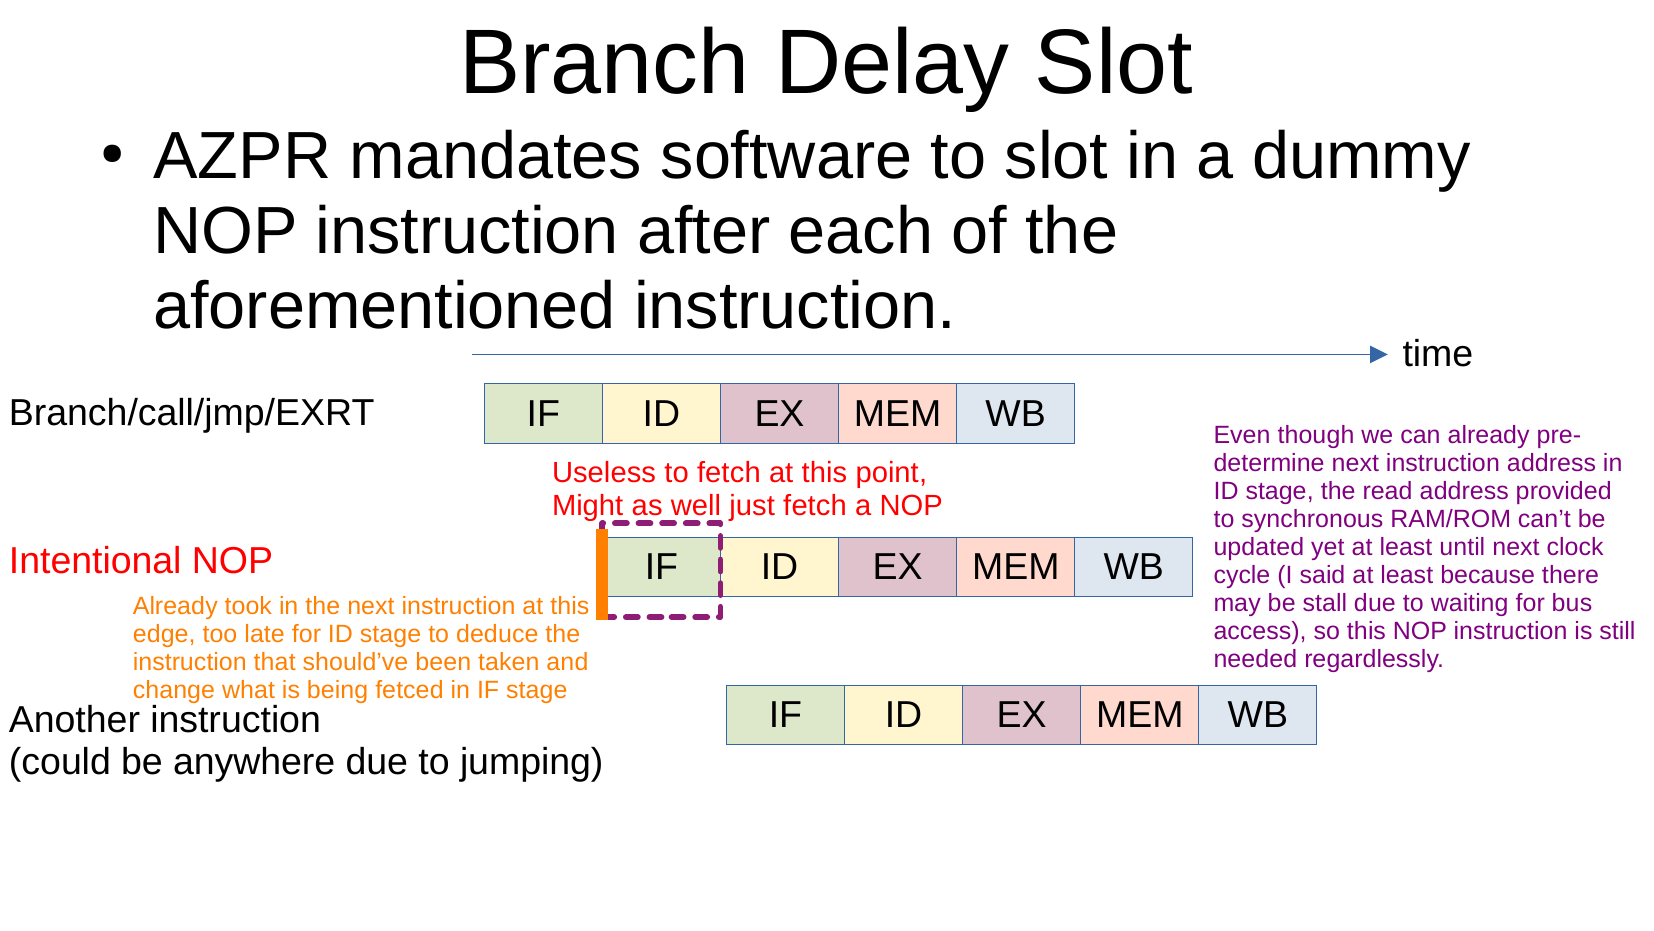

# Branch Delay Slot
AZPR mandates software to slot in a dummy NOP instruction after each of the aforementioned instruction.
time
Branch/call/jmp/EXRT
IF
ID
EX
MEM
WB
Even though we can already pre-determine next instruction address in ID stage, the read address provided to synchronous RAM/ROM can’t be updated yet at least until next clock cycle (I said at least because there may be stall due to waiting for bus access), so this NOP instruction is still needed regardlessly.
Useless to fetch at this point,
Might as well just fetch a NOP
Intentional NOP
IF
ID
EX
MEM
WB
Already took in the next instruction at this edge, too late for ID stage to deduce the instruction that should’ve been taken and change what is being fetced in IF stage
IF
ID
EX
MEM
WB
Another instruction
(could be anywhere due to jumping)